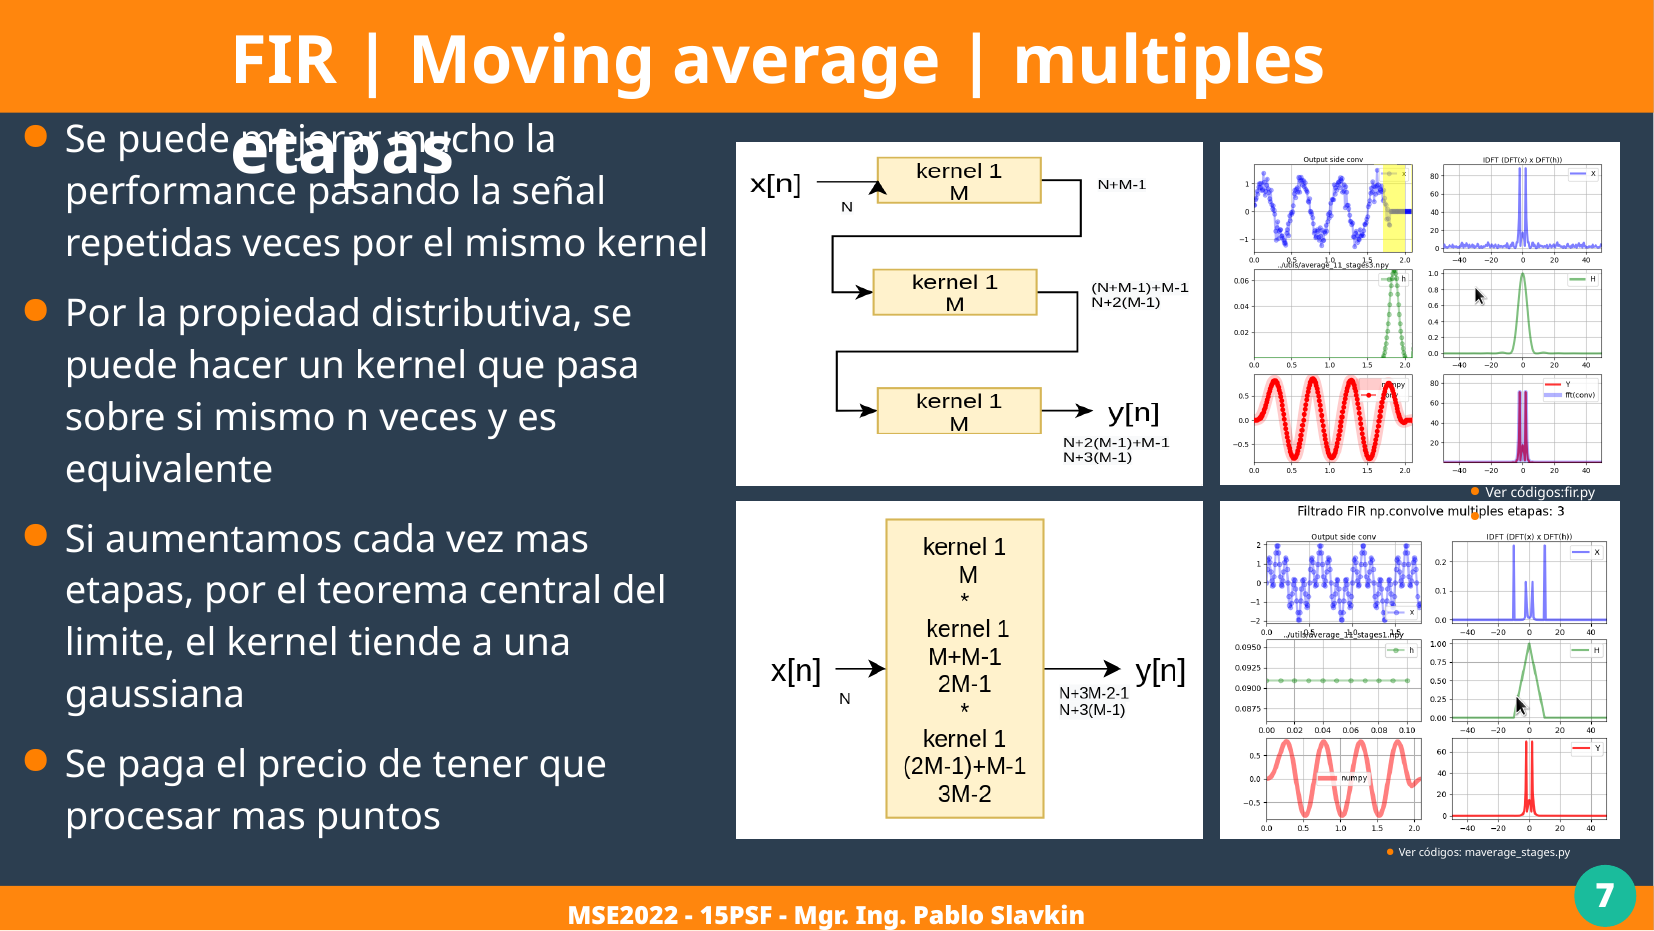

# FIR | Moving average | multiples etapas
Se puede mejorar mucho la performance pasando la señal repetidas veces por el mismo kernel
Por la propiedad distributiva, se puede hacer un kernel que pasa sobre si mismo n veces y es equivalente
Si aumentamos cada vez mas etapas, por el teorema central del limite, el kernel tiende a una gaussiana
Se paga el precio de tener que procesar mas puntos
Ver códigos:fir.py
Ver códigos: maverage_stages.py
MSE2022 - 15PSF - Mgr. Ing. Pablo Slavkin